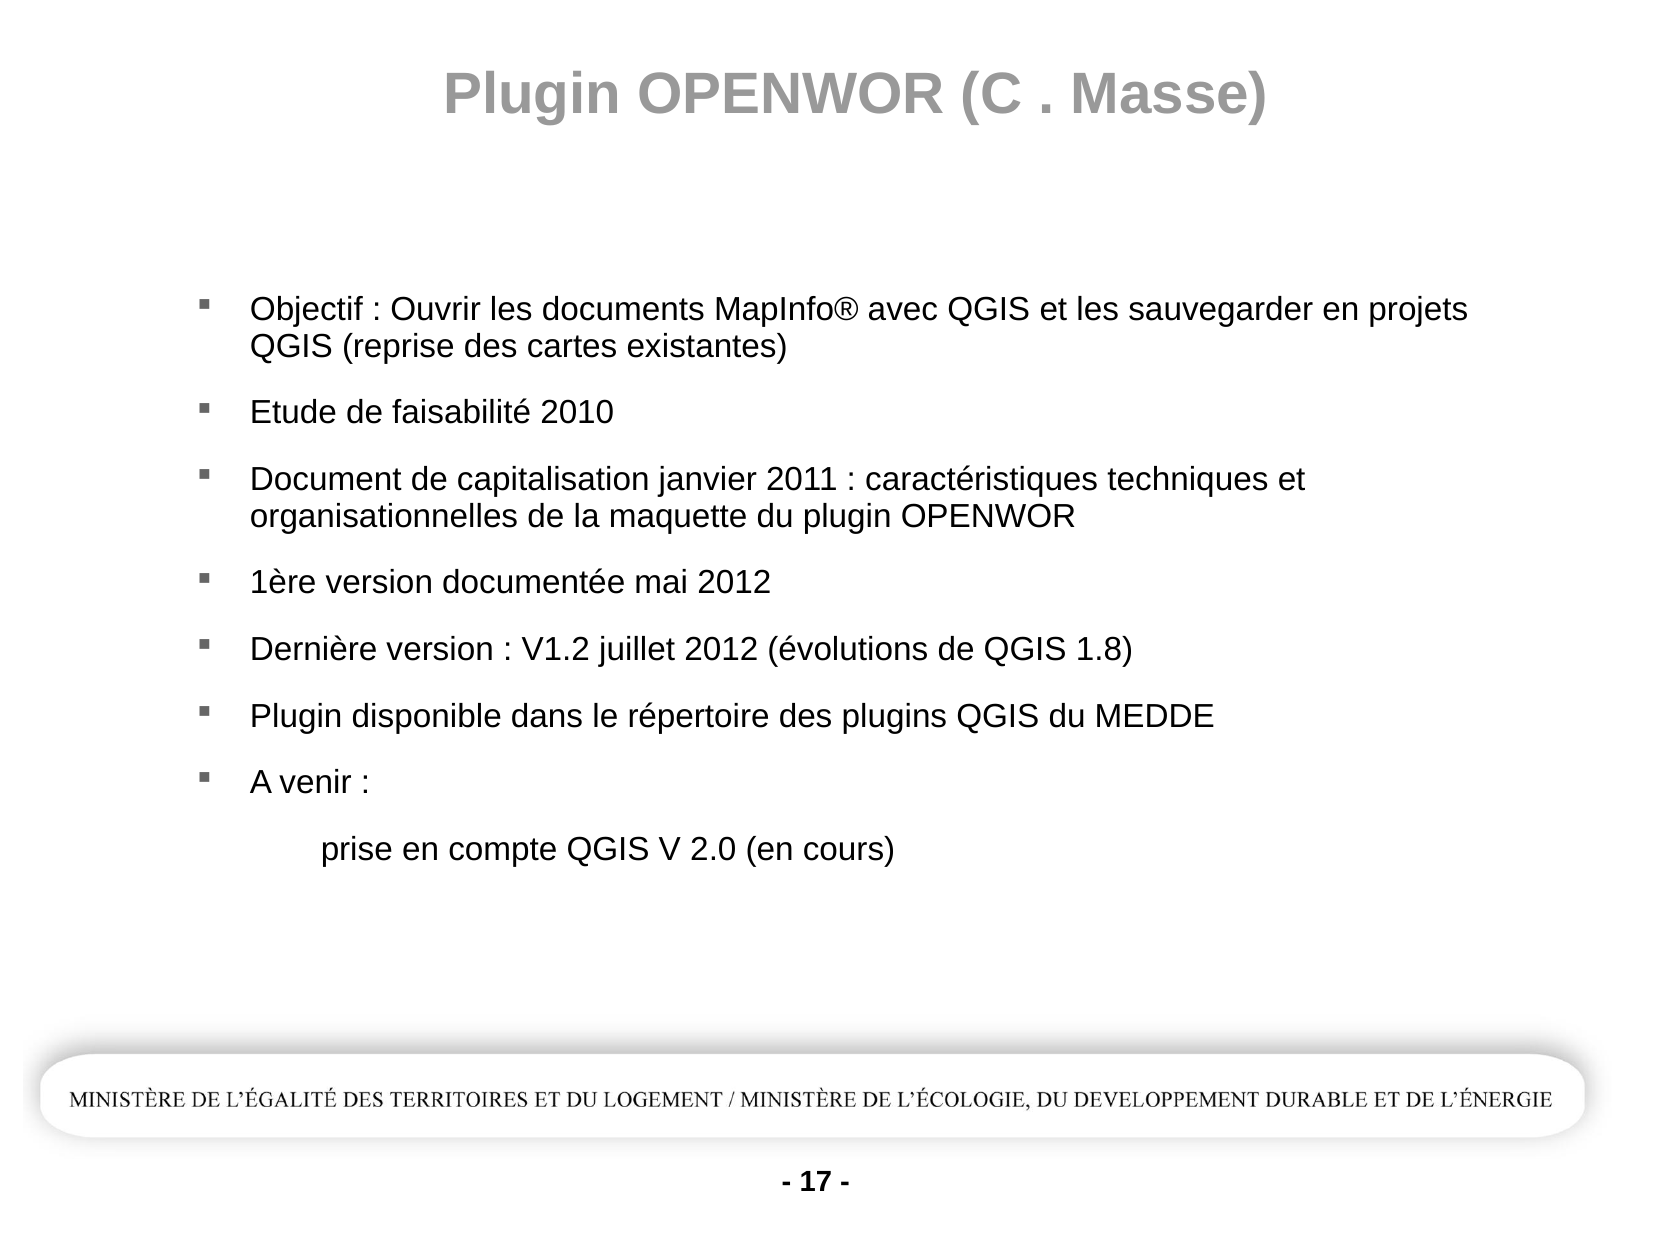

Plugin OPENWOR (C . Masse)
# Objectif : Ouvrir les documents MapInfo® avec QGIS et les sauvegarder en projets QGIS (reprise des cartes existantes)
Etude de faisabilité 2010
Document de capitalisation janvier 2011 : caractéristiques techniques et organisationnelles de la maquette du plugin OPENWOR
1ère version documentée mai 2012
Dernière version : V1.2 juillet 2012 (évolutions de QGIS 1.8)
Plugin disponible dans le répertoire des plugins QGIS du MEDDE
A venir :
prise en compte QGIS V 2.0 (en cours)